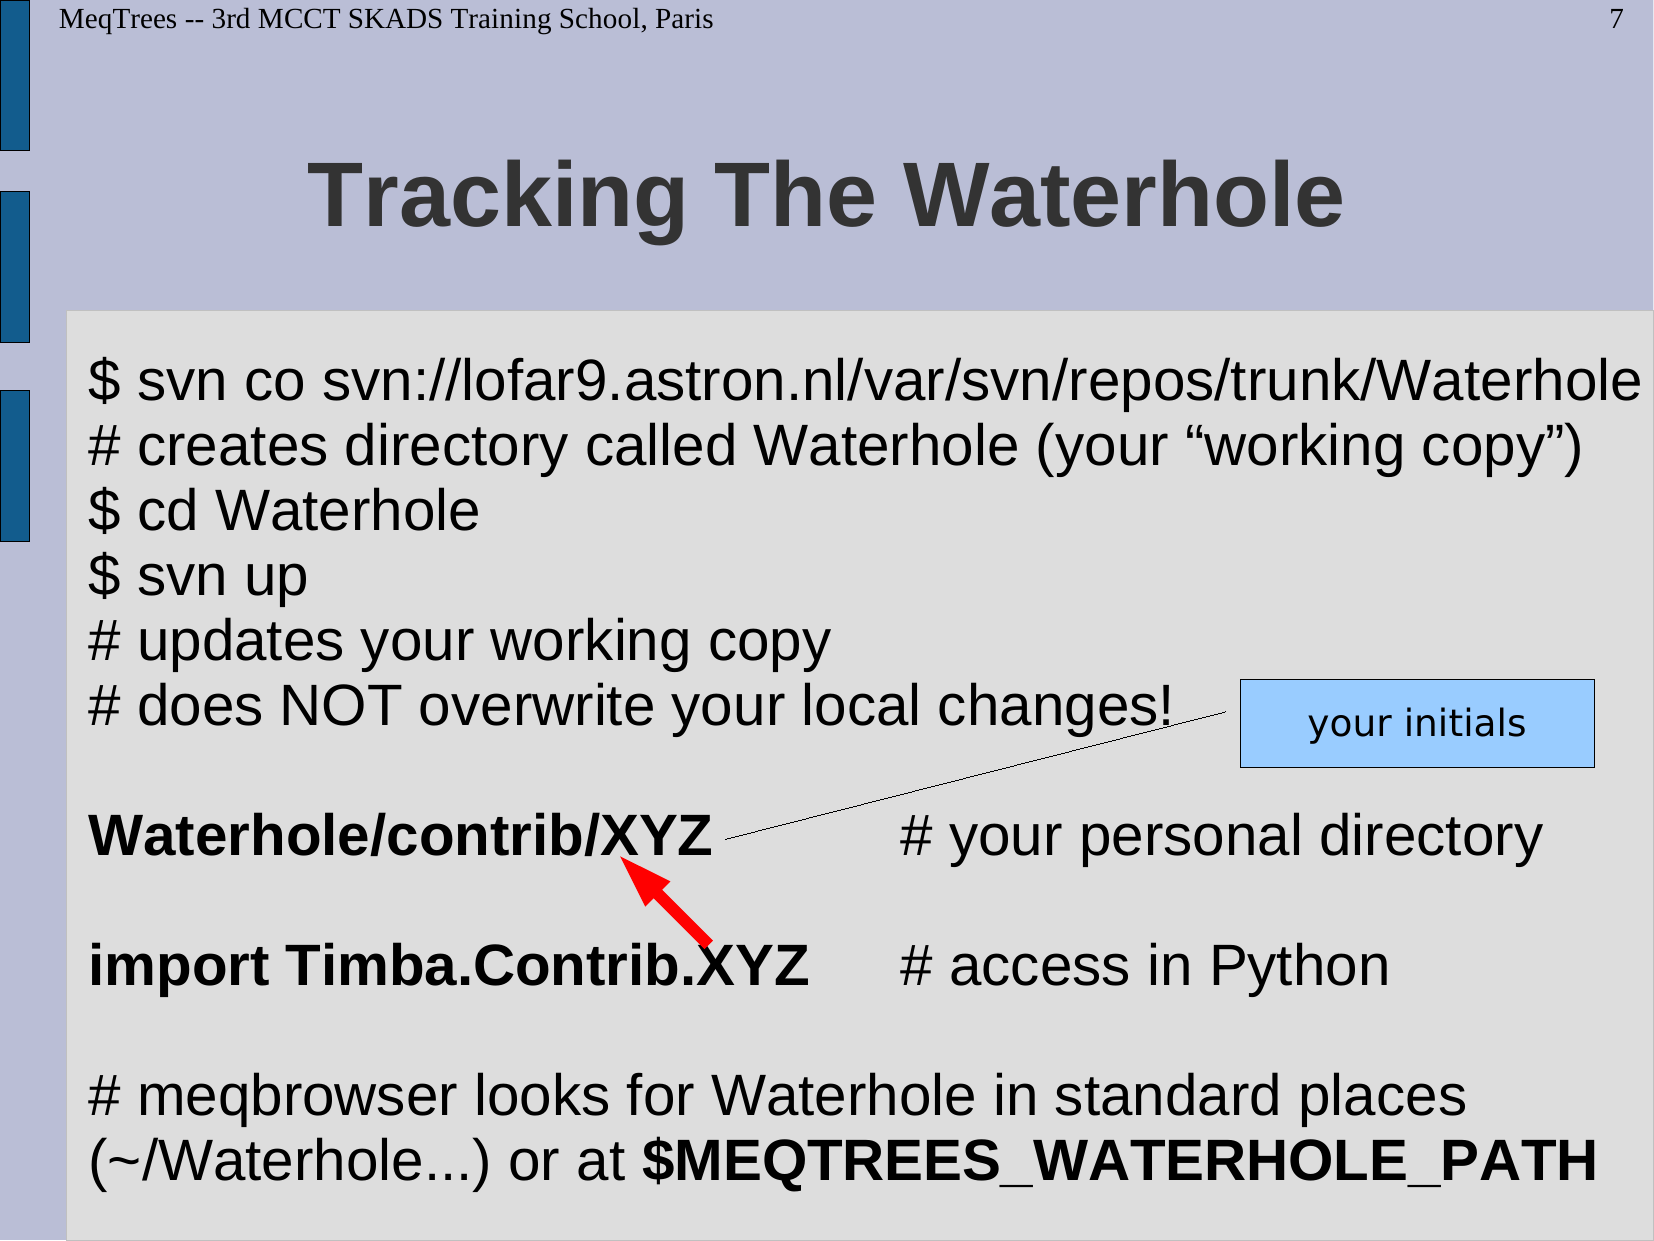

MeqTrees -- 3rd MCCT SKADS Training School, Paris
7
# Tracking The Waterhole
$ svn co svn://lofar9.astron.nl/var/svn/repos/trunk/Waterhole
# creates directory called Waterhole (your “working copy”)
$ cd Waterhole
$ svn up
# updates your working copy
# does NOT overwrite your local changes!
Waterhole/contrib/XYZ 			# your personal directory
import Timba.Contrib.XYZ 	# access in Python
# meqbrowser looks for Waterhole in standard places
(~/Waterhole...) or at $MEQTREES_WATERHOLE_PATH
your initials